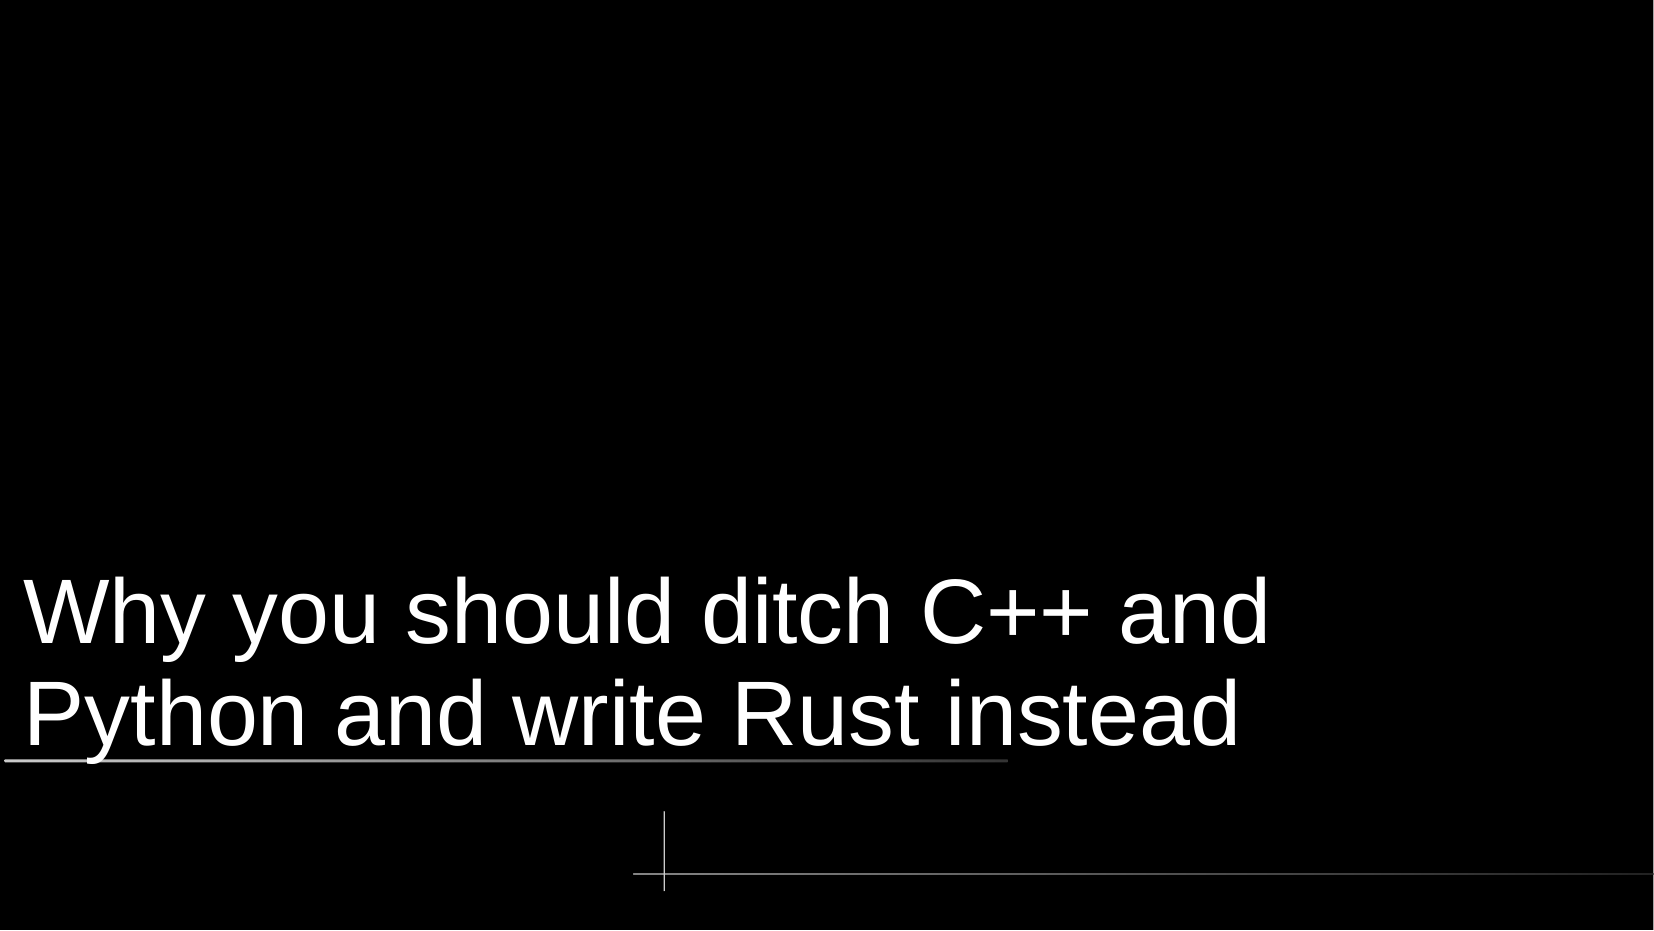

# Why you should ditch C++ and Python and write Rust instead